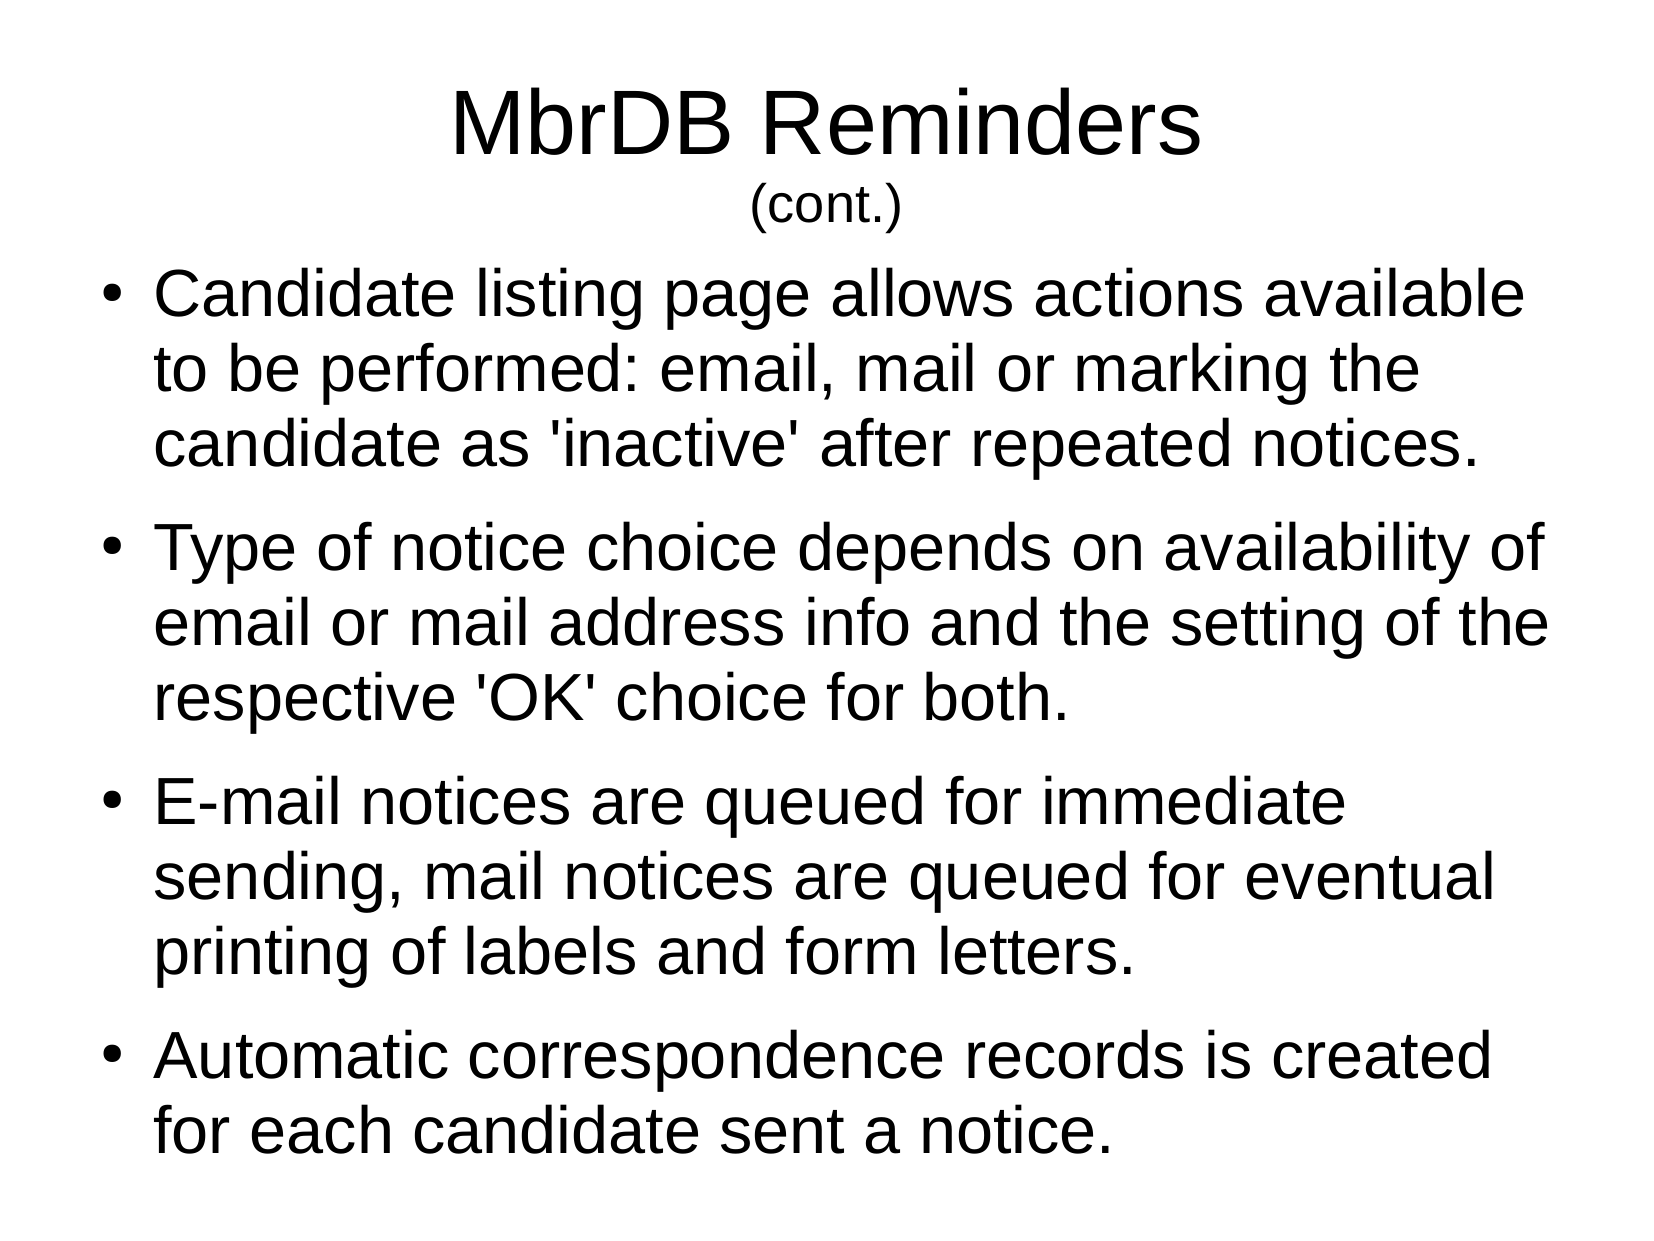

# MbrDB Reminders (cont.)
Candidate listing page allows actions available to be performed: email, mail or marking the candidate as 'inactive' after repeated notices.
Type of notice choice depends on availability of email or mail address info and the setting of the respective 'OK' choice for both.
E-mail notices are queued for immediate sending, mail notices are queued for eventual printing of labels and form letters.
Automatic correspondence records is created for each candidate sent a notice.